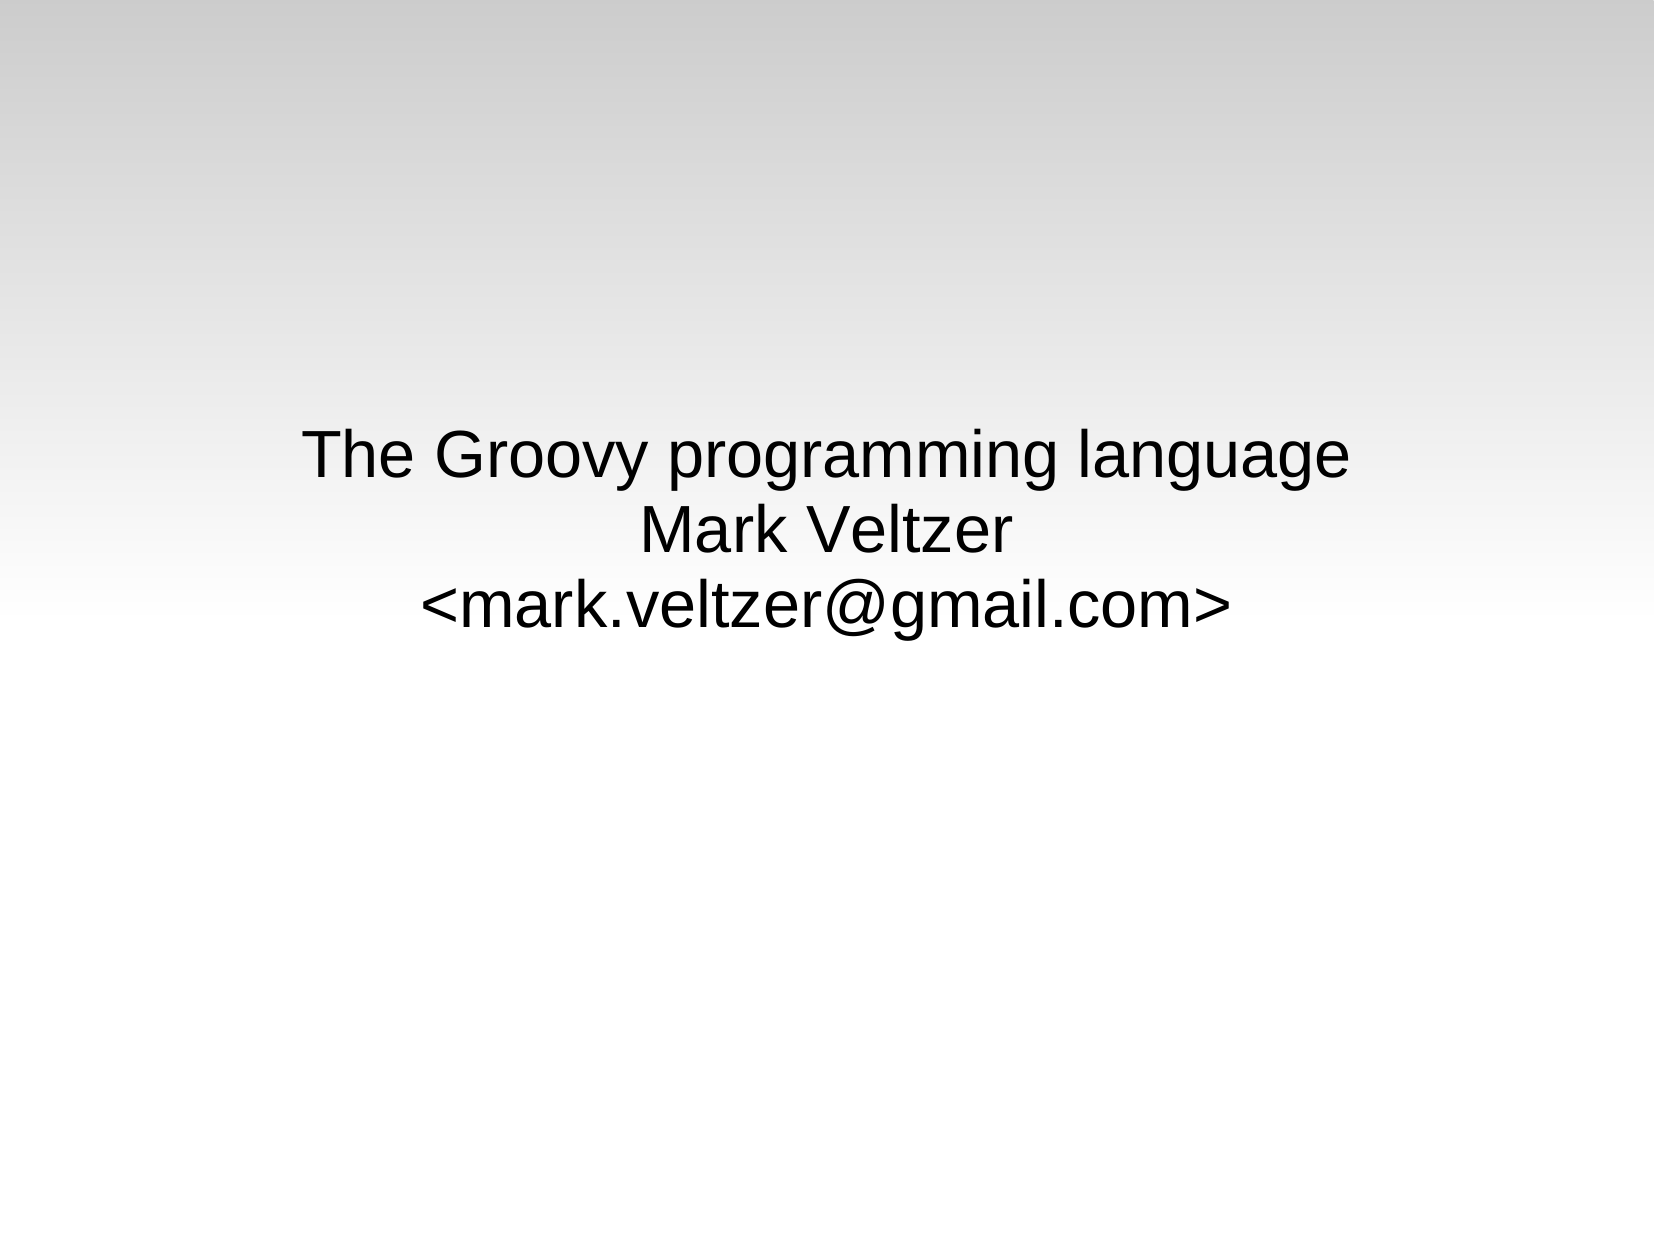

# The Groovy programming language
Mark Veltzer
<mark.veltzer@gmail.com>